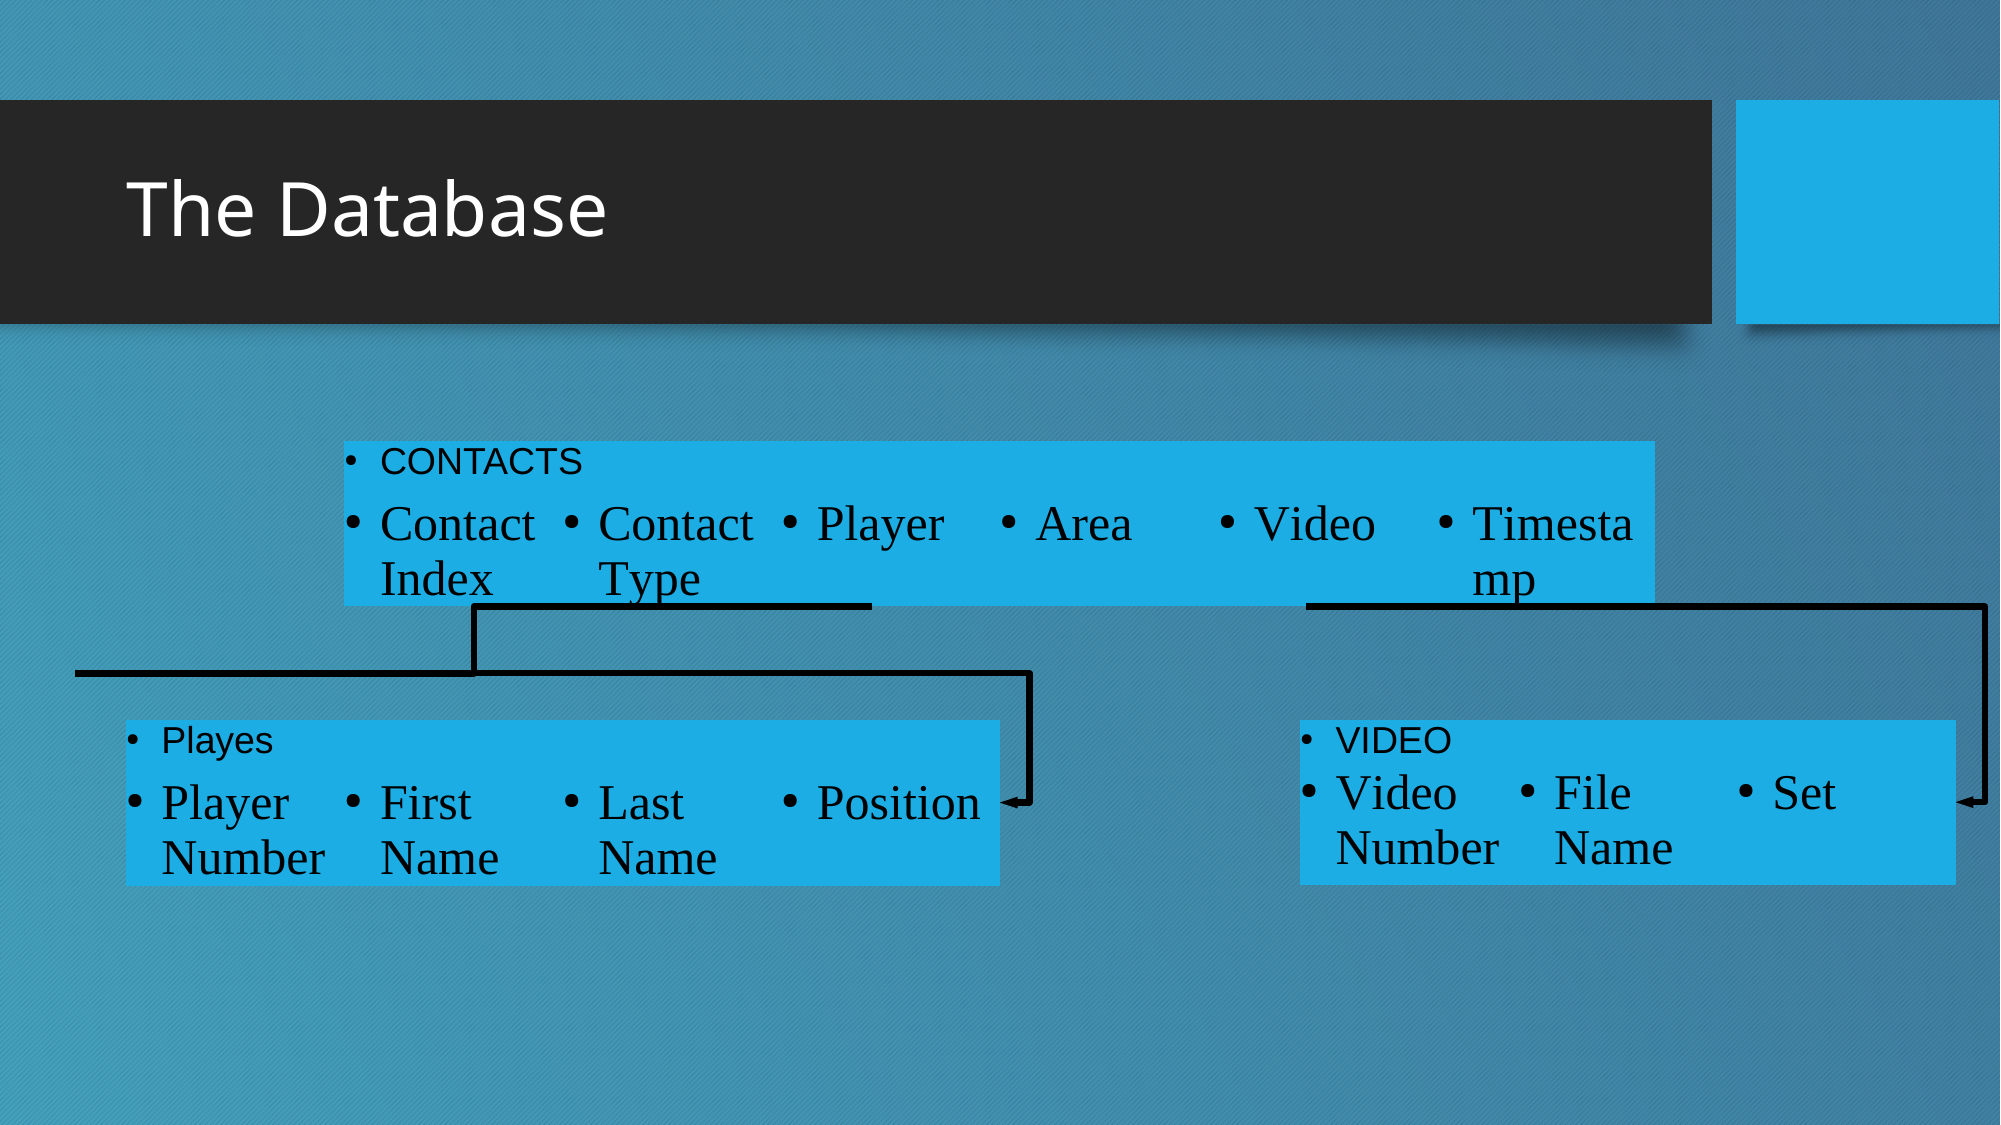

# The Database
| CONTACTS | | | | | |
| --- | --- | --- | --- | --- | --- |
| Contact Index | Contact Type | Player | Area | Video | Timestamp |
| Playes | | | |
| --- | --- | --- | --- |
| Player Number | First Name | Last Name | Position |
| VIDEO | | |
| --- | --- | --- |
| Video Number | File Name | Set |